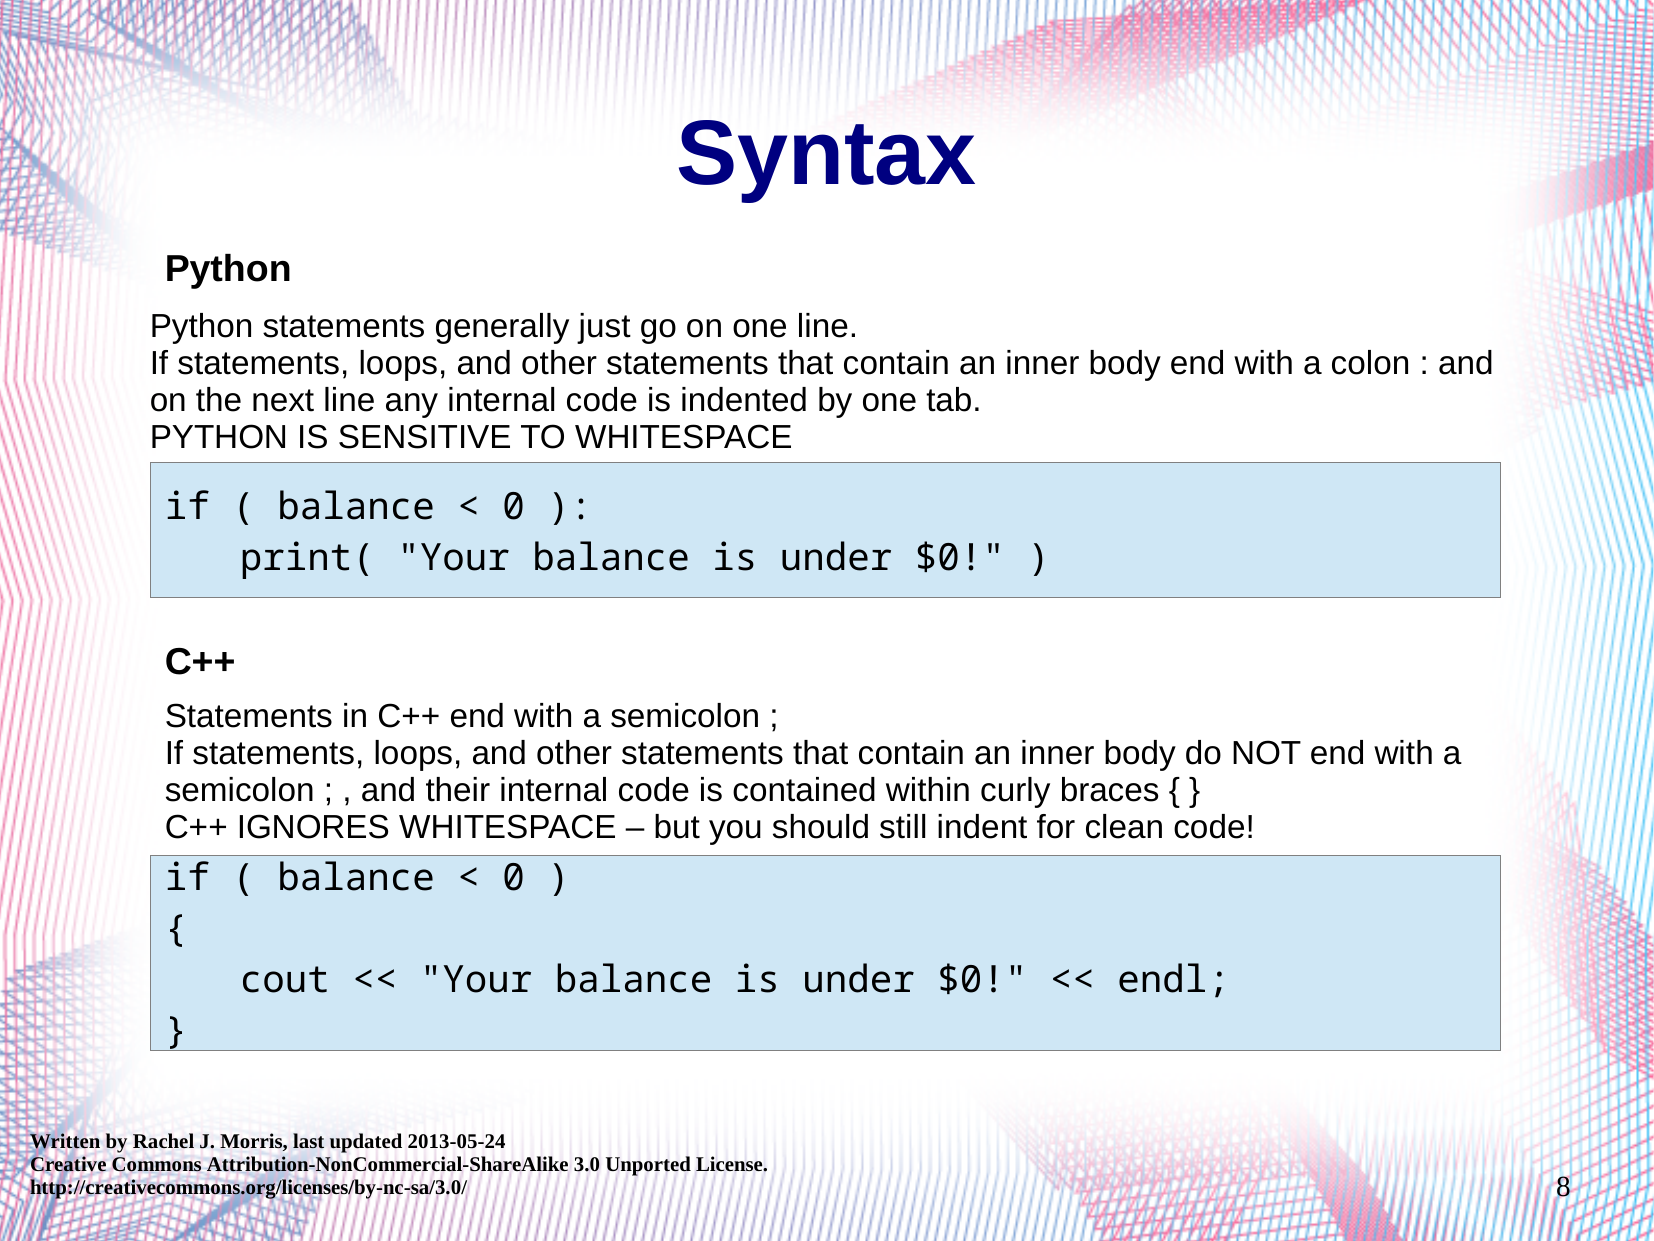

# Syntax
Python
Python statements generally just go on one line.
If statements, loops, and other statements that contain an inner body end with a colon : and on the next line any internal code is indented by one tab.
PYTHON IS SENSITIVE TO WHITESPACE
if ( balance < 0 ):
	print( "Your balance is under $0!" )
C++
Statements in C++ end with a semicolon ;
If statements, loops, and other statements that contain an inner body do NOT end with a semicolon ; , and their internal code is contained within curly braces { }
C++ IGNORES WHITESPACE – but you should still indent for clean code!
if ( balance < 0 )
{
	cout << "Your balance is under $0!" << endl;
}
8